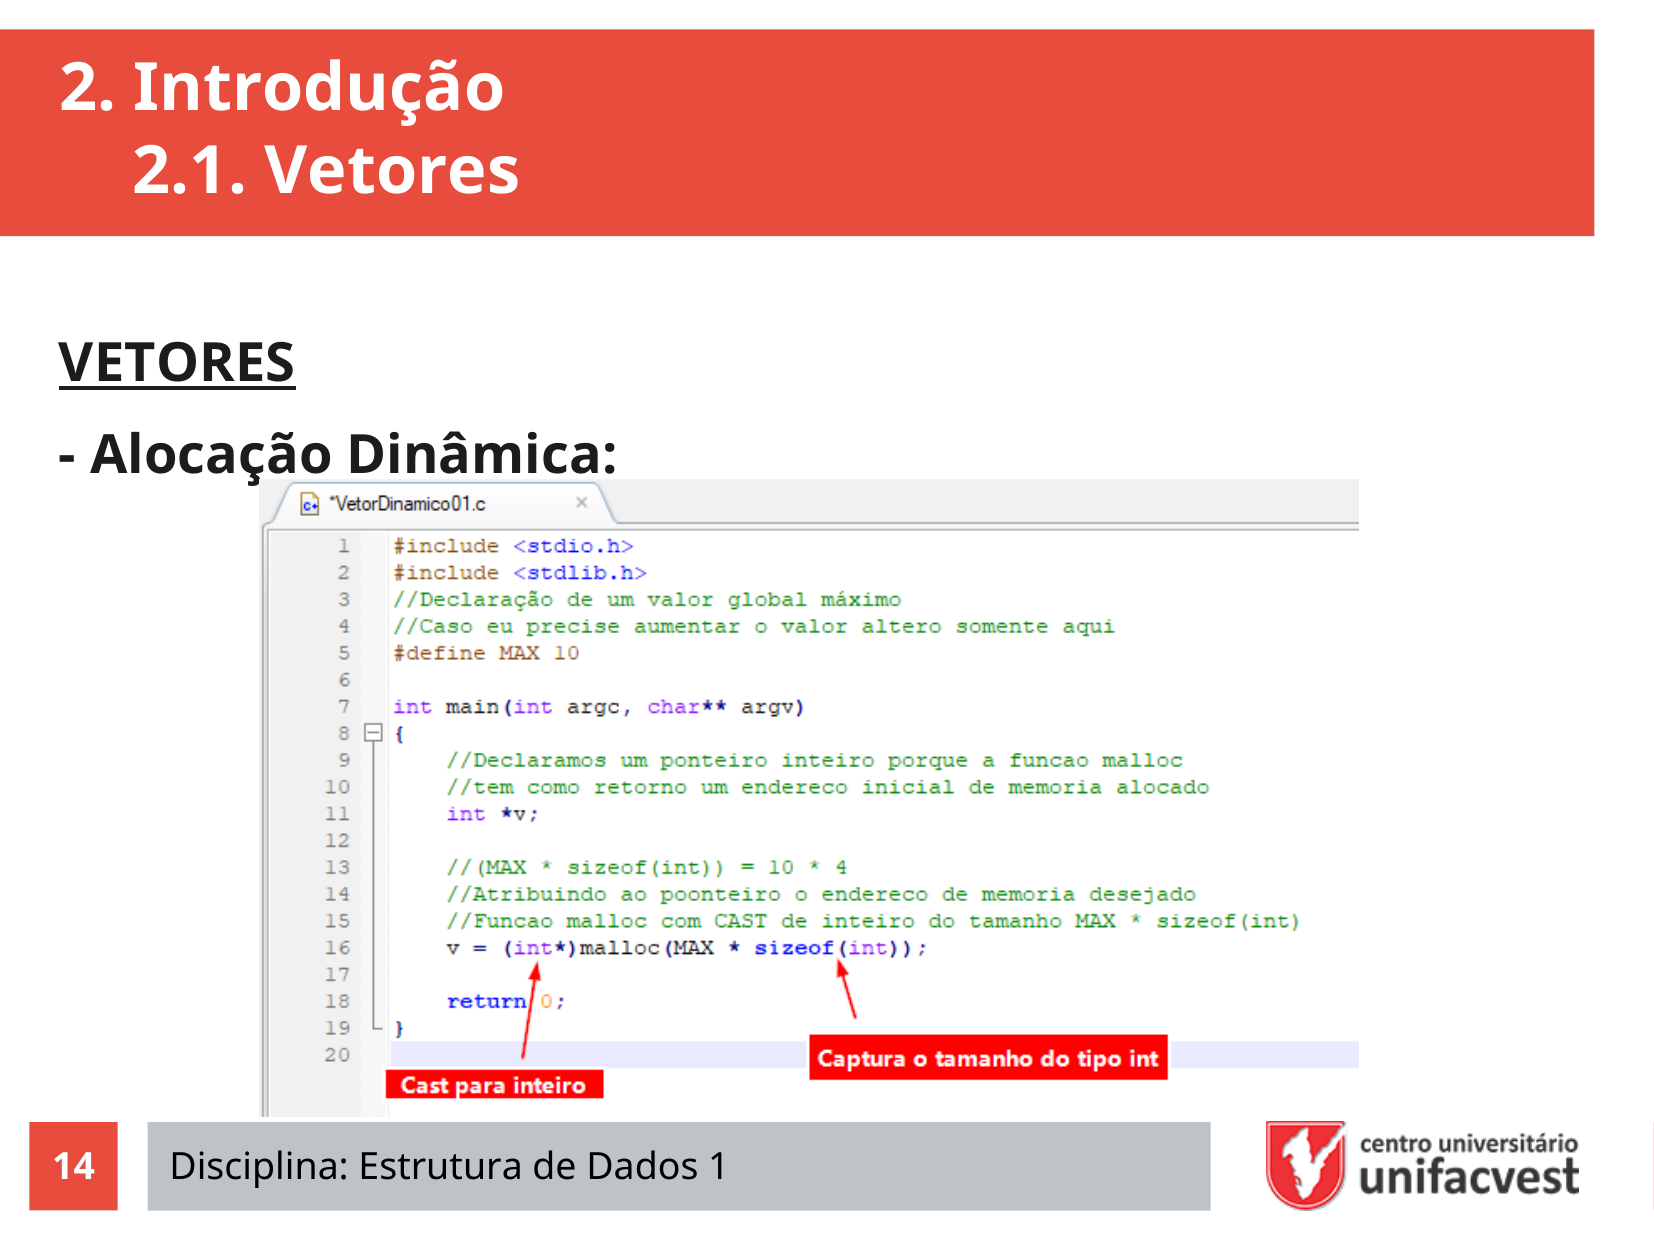

# 2. Introdução 2.1. Vetores
VETORES
- Alocação Dinâmica:
14
Disciplina: Estrutura de Dados 1